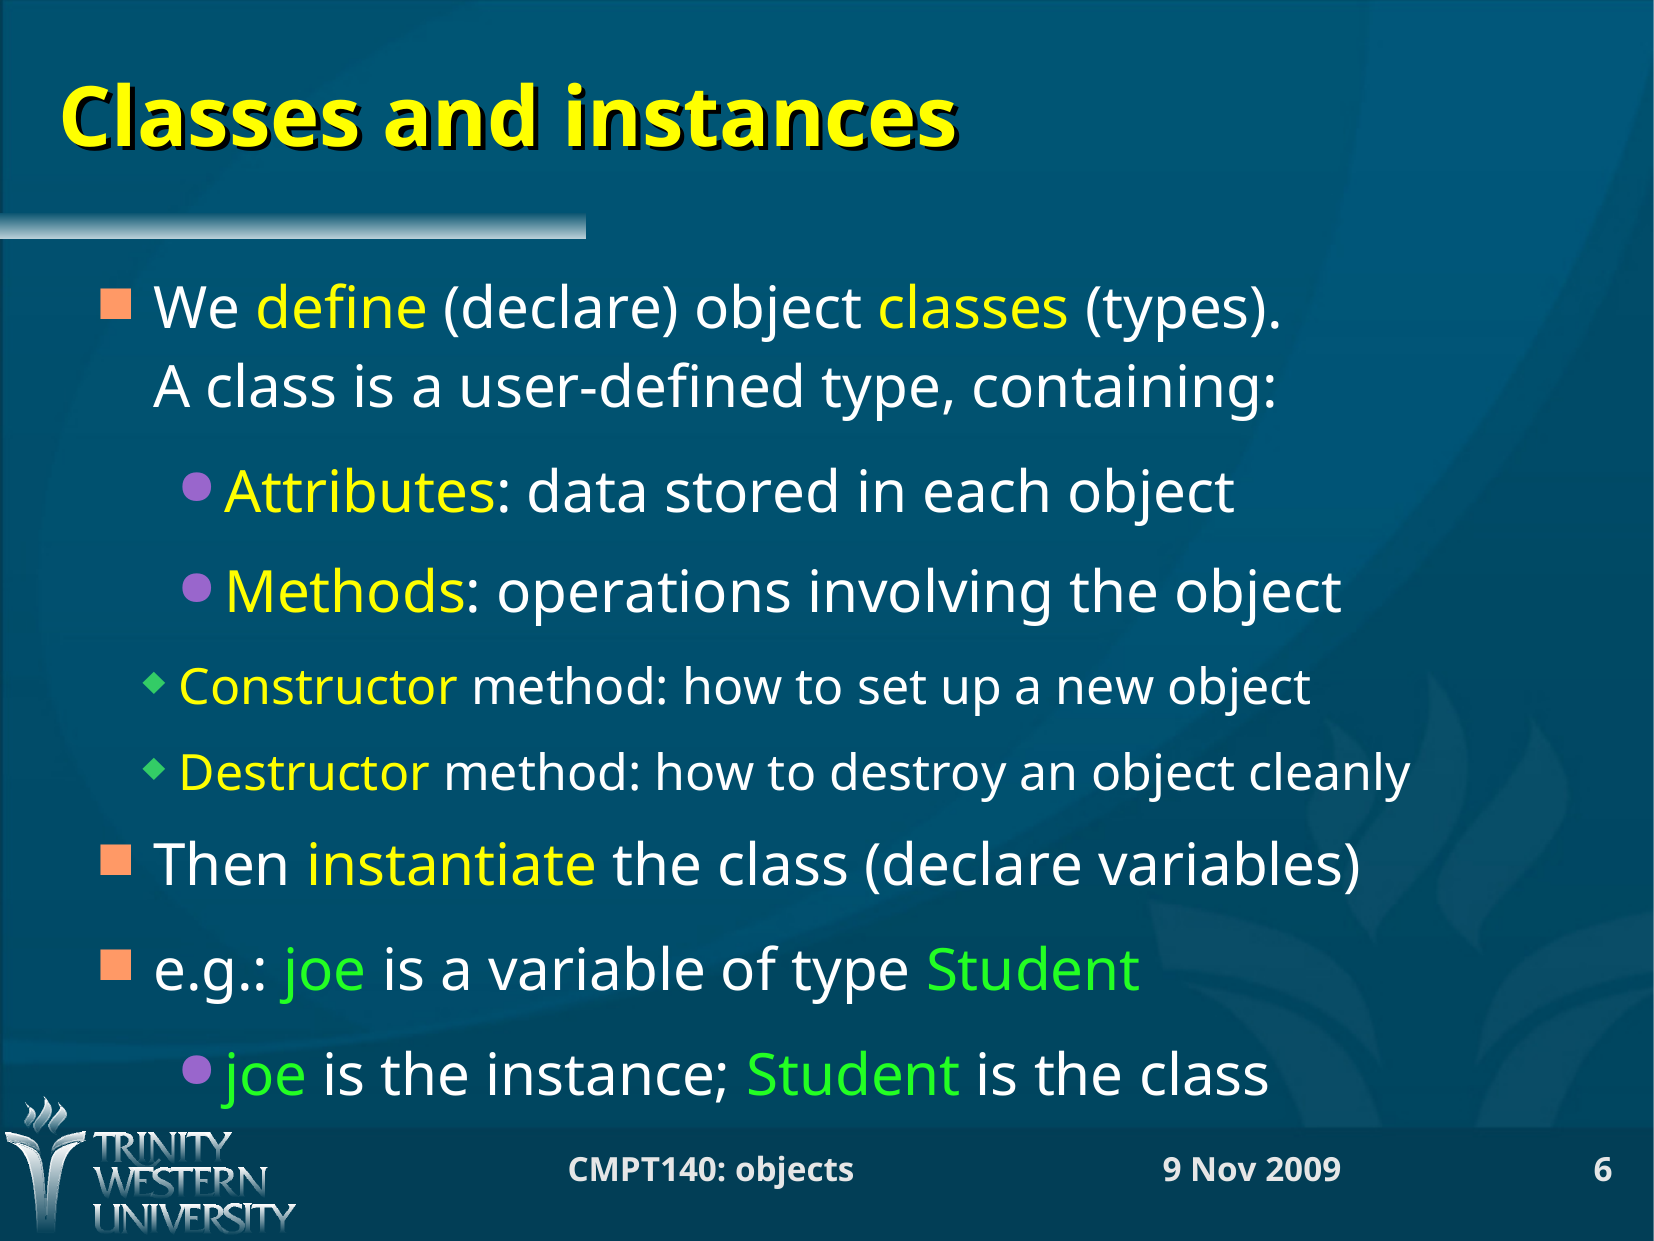

# Classes and instances
We define (declare) object classes (types).
A class is a user-defined type, containing:
Attributes: data stored in each object
Methods: operations involving the object
Constructor method: how to set up a new object
Destructor method: how to destroy an object cleanly
Then instantiate the class (declare variables)
e.g.: joe is a variable of type Student
joe is the instance; Student is the class
CMPT140: objects
9 Nov 2009
6